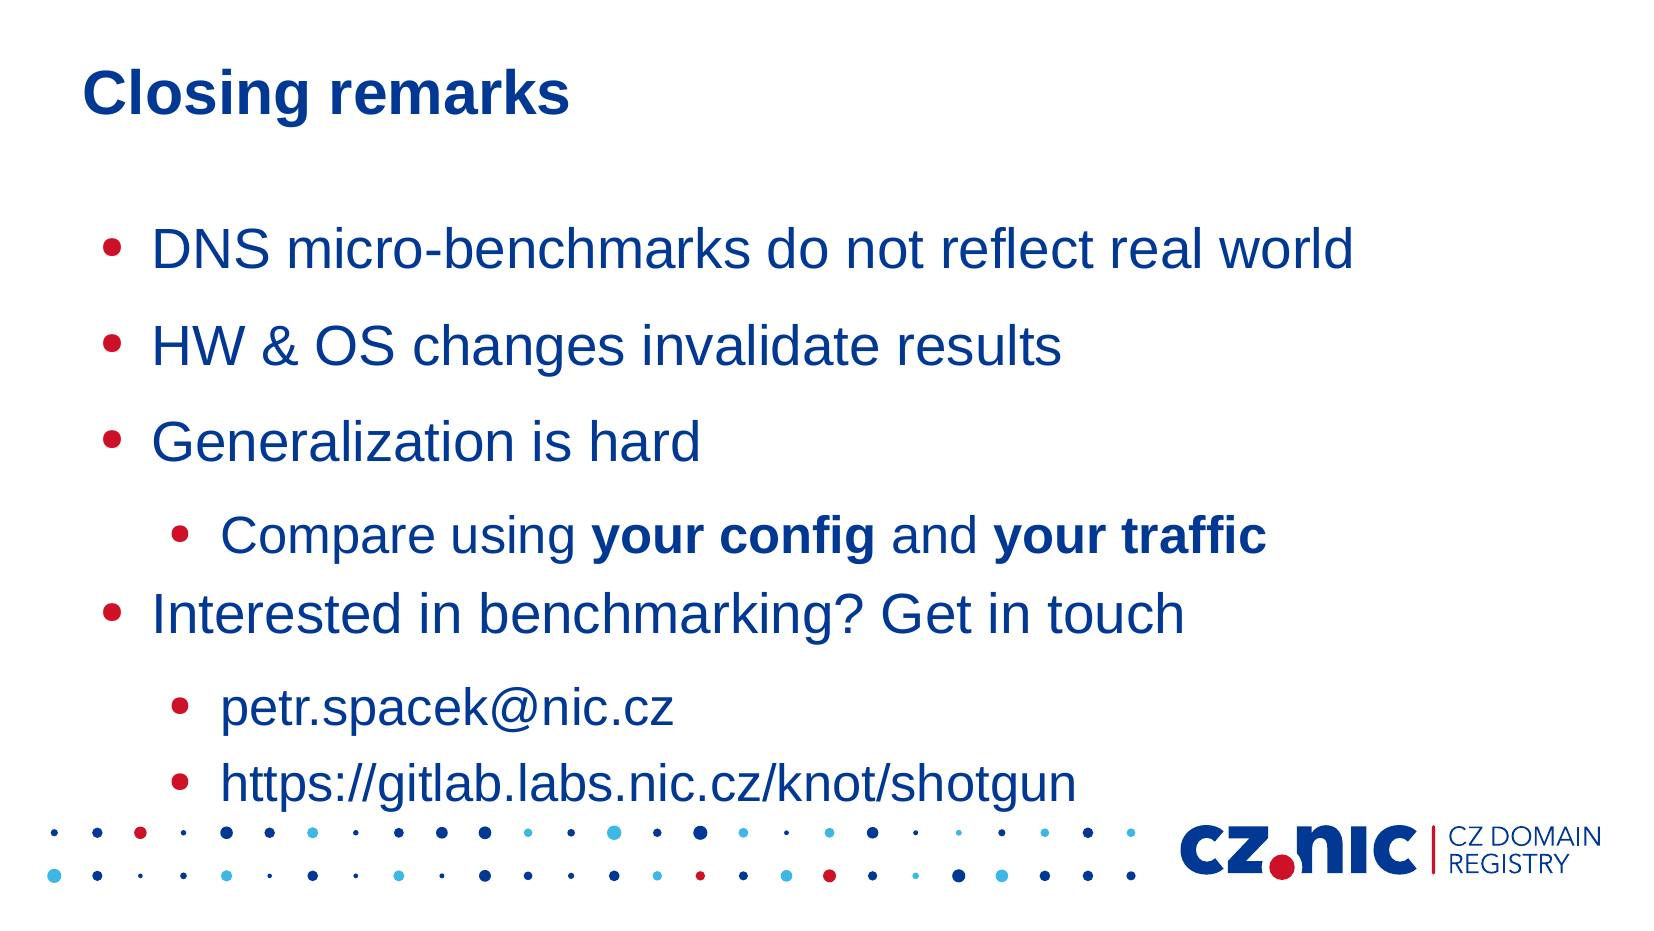

# Closing remarks
DNS micro-benchmarks do not reflect real world
HW & OS changes invalidate results
Generalization is hard
Compare using your config and your traffic
Interested in benchmarking? Get in touch
petr.spacek@nic.cz
https://gitlab.labs.nic.cz/knot/shotgun